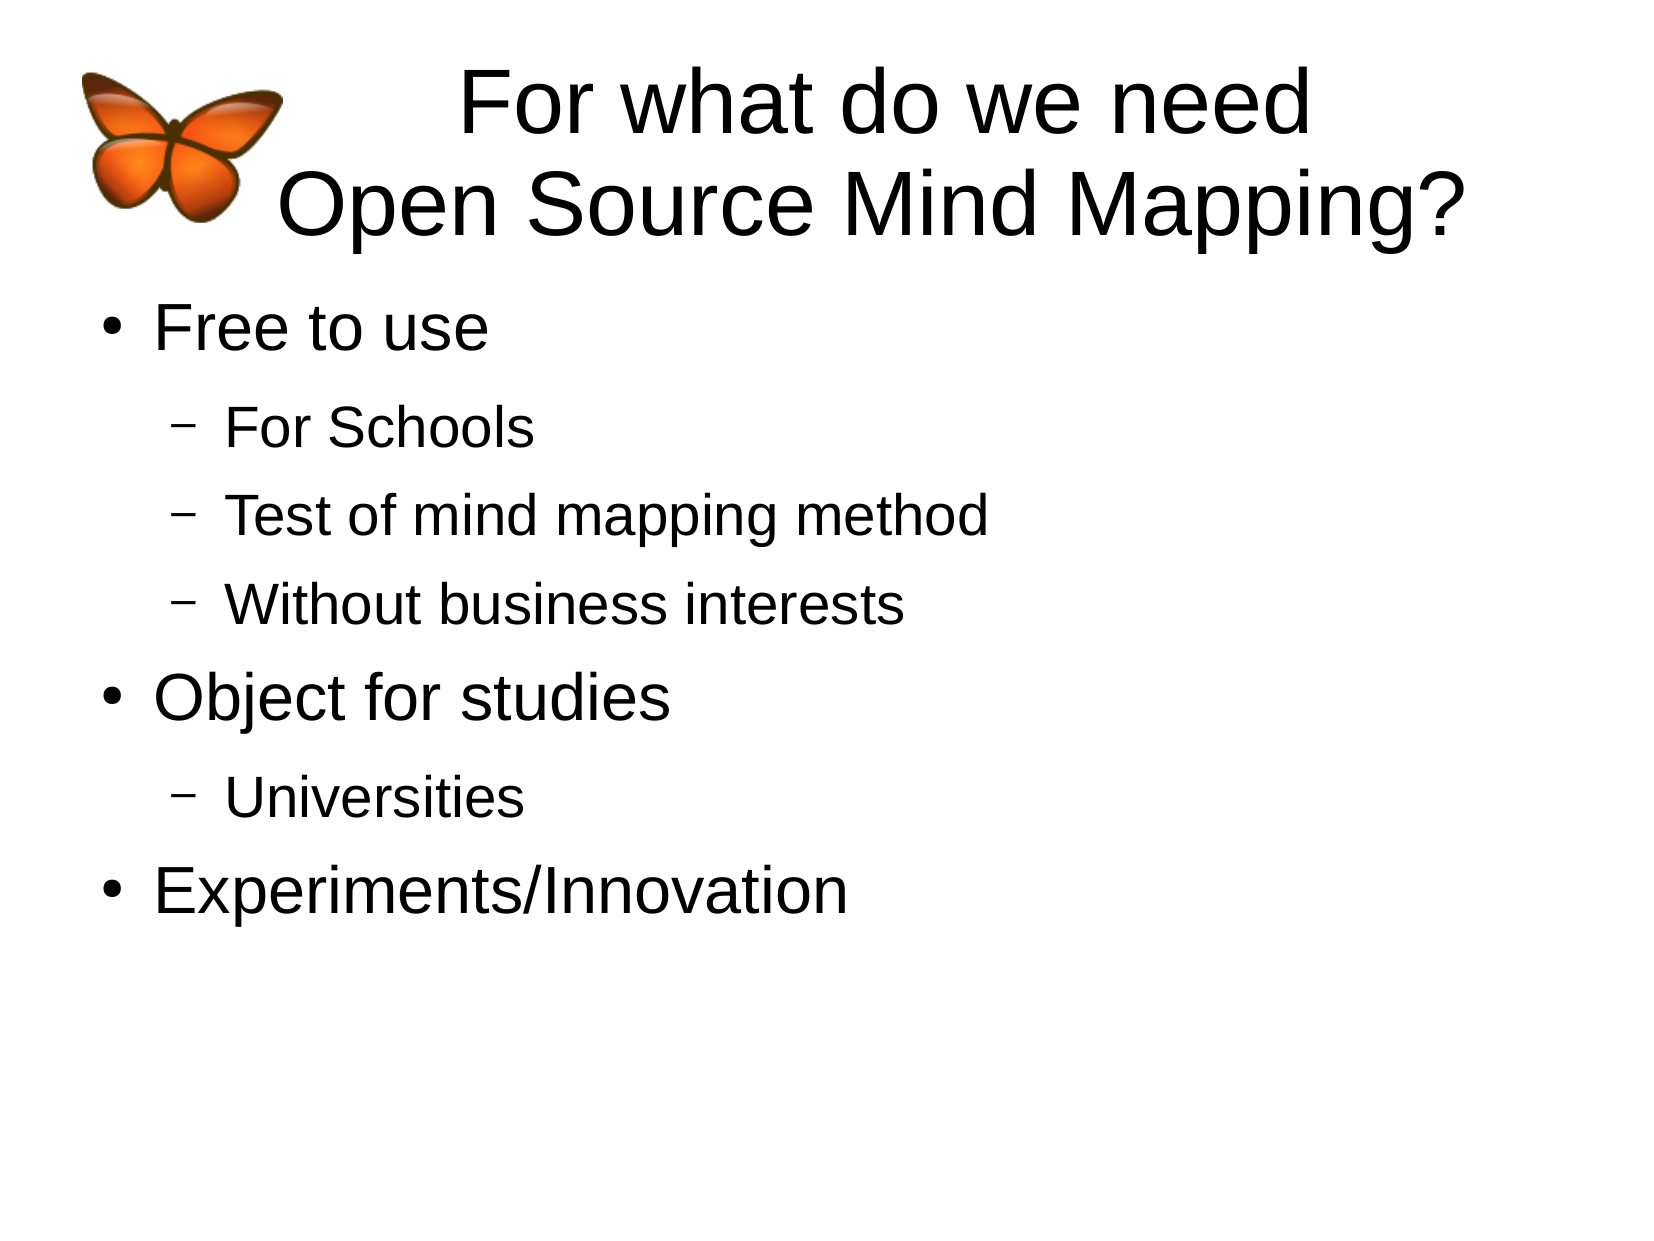

# For what do we need Open Source Mind Mapping?
Free to use
For Schools
Test of mind mapping method
Without business interests
Object for studies
Universities
Experiments/Innovation